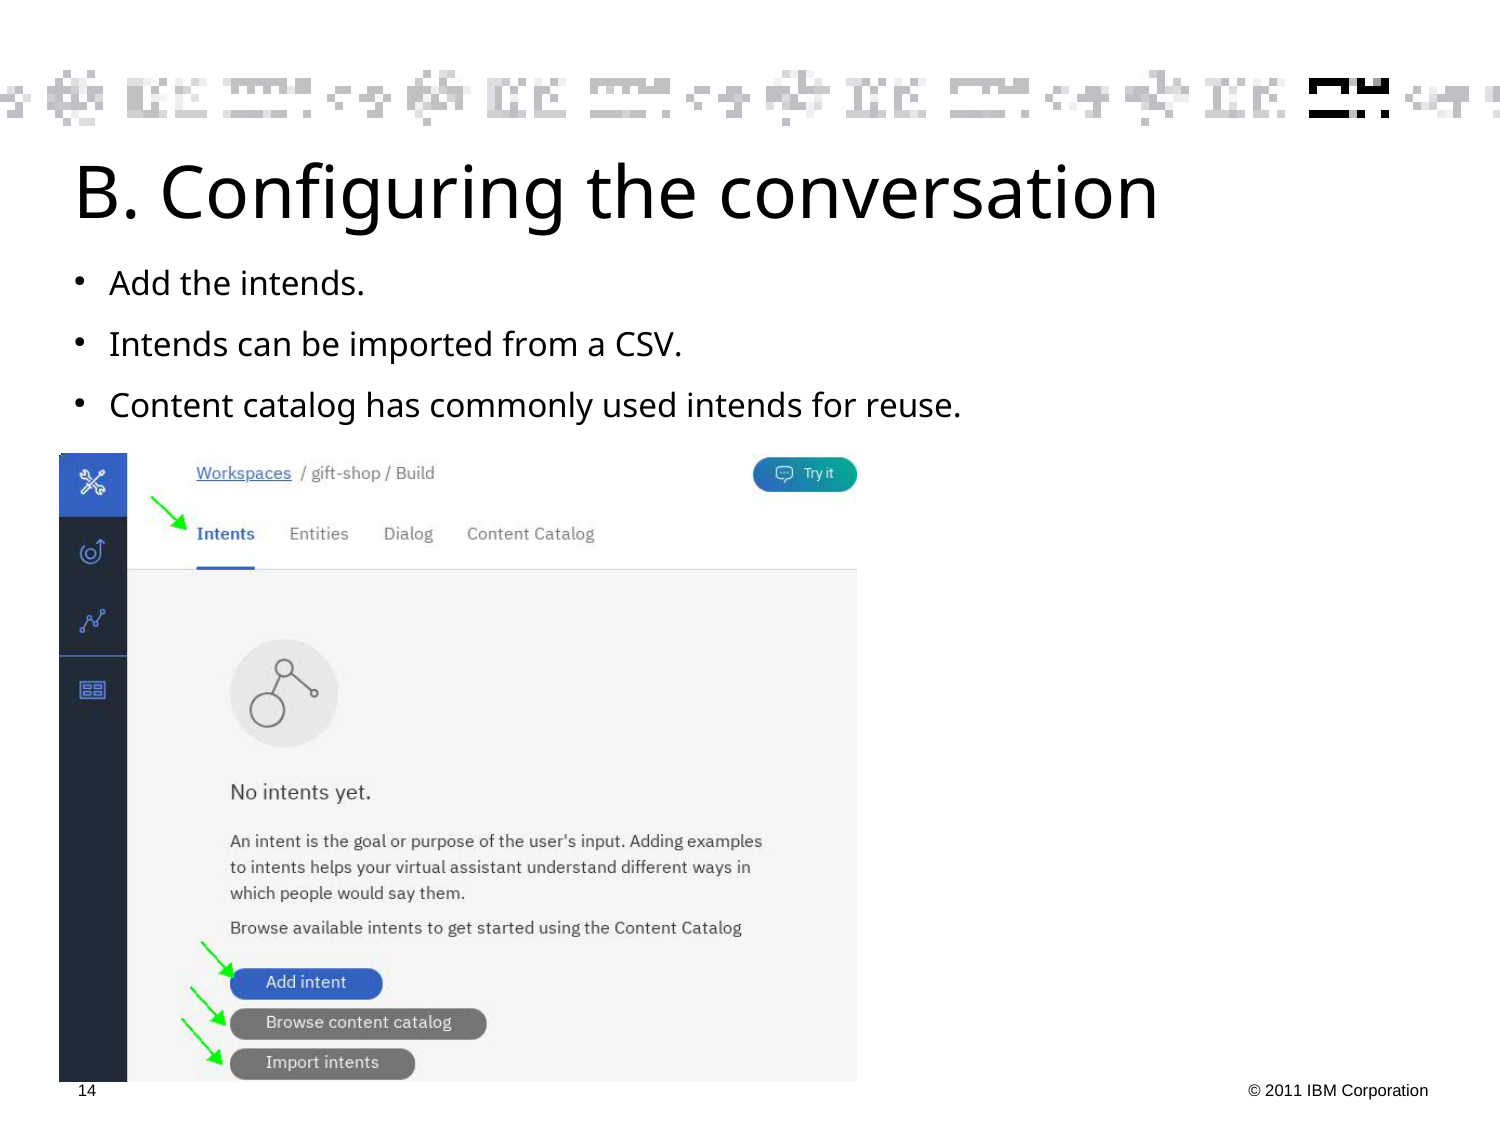

# B. Configuring the conversation
Add the intends.
Intends can be imported from a CSV.
Content catalog has commonly used intends for reuse.
14